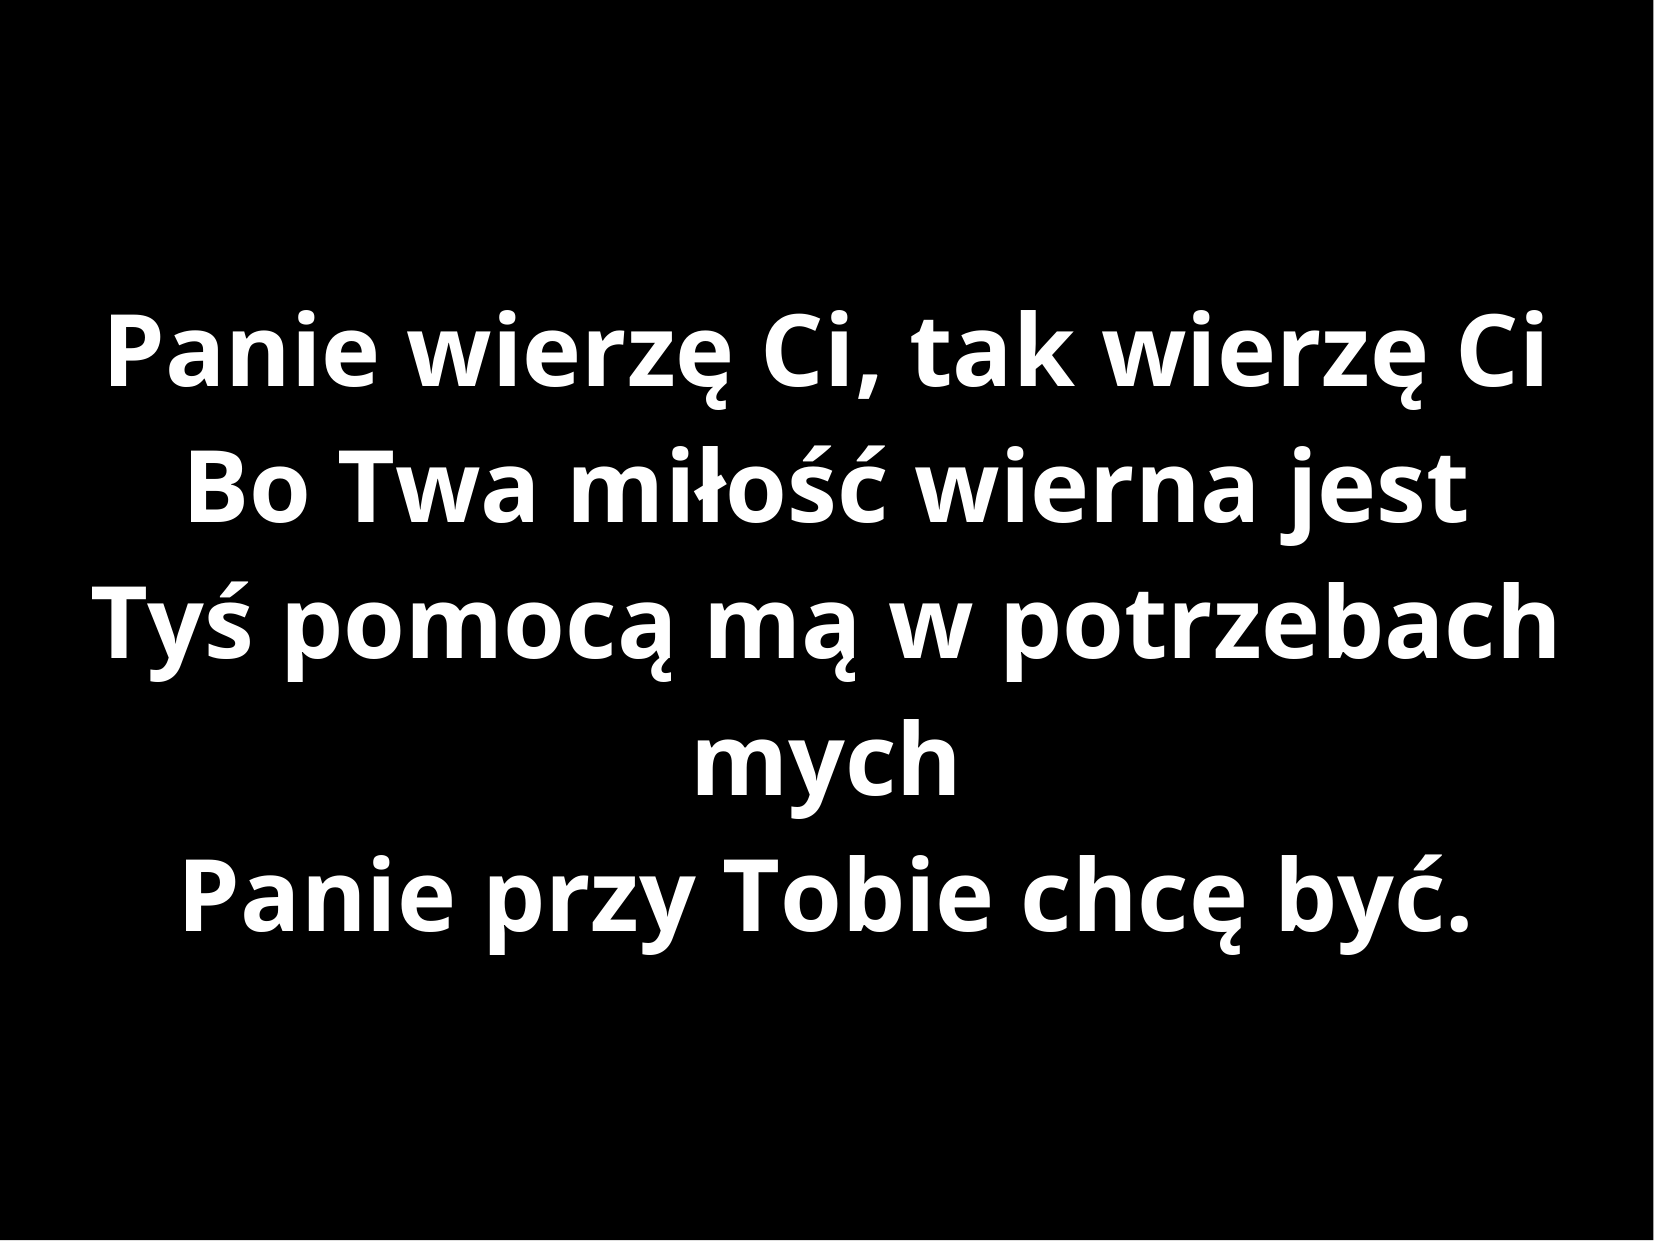

# Panie wierzę Ci, tak wierzę Ci Bo Twa miłość wierna jest Tyś pomocą mą w potrzebach mych Panie przy Tobie chcę być.